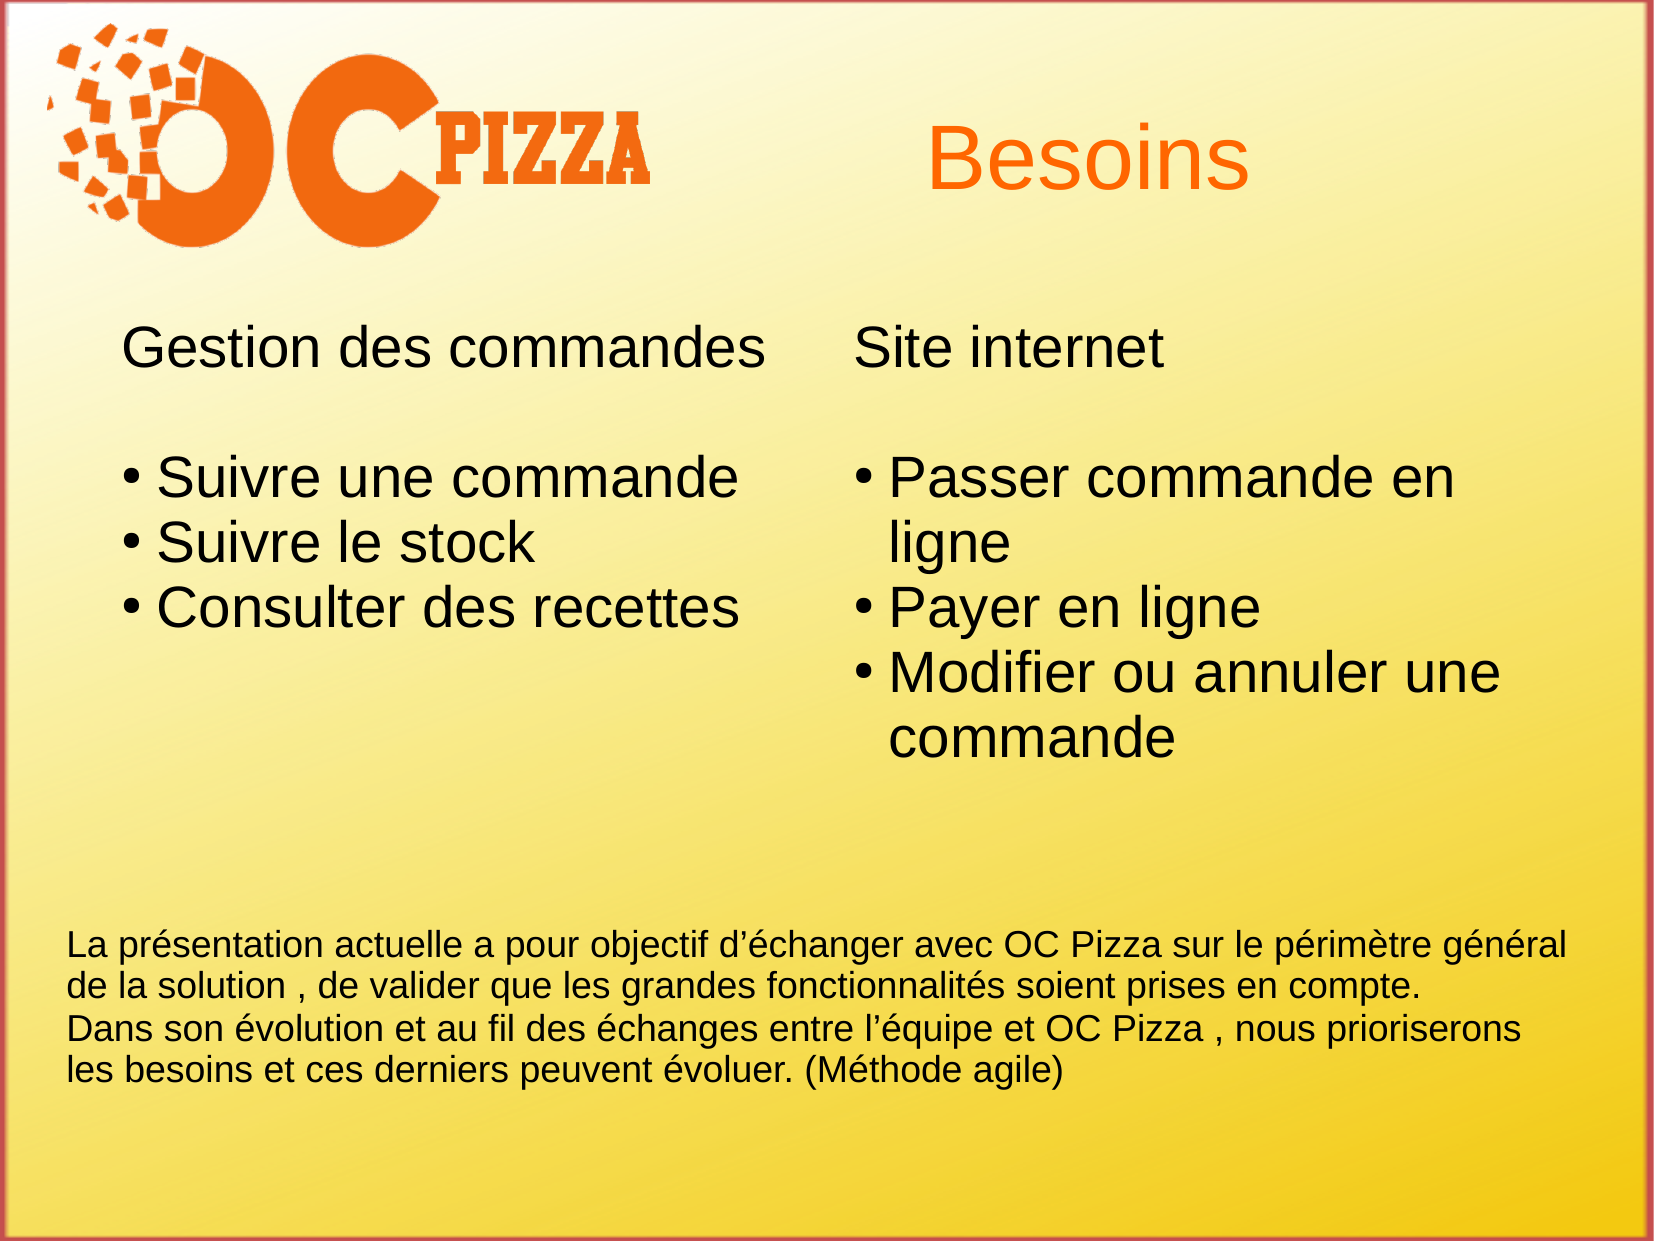

Besoins
Gestion des commandes
Suivre une commande
Suivre le stock
Consulter des recettes
Site internet
Passer commande en ligne
Payer en ligne
Modifier ou annuler une commande
La présentation actuelle a pour objectif d’échanger avec OC Pizza sur le périmètre général
de la solution , de valider que les grandes fonctionnalités soient prises en compte.
Dans son évolution et au fil des échanges entre l’équipe et OC Pizza , nous prioriserons
les besoins et ces derniers peuvent évoluer. (Méthode agile)